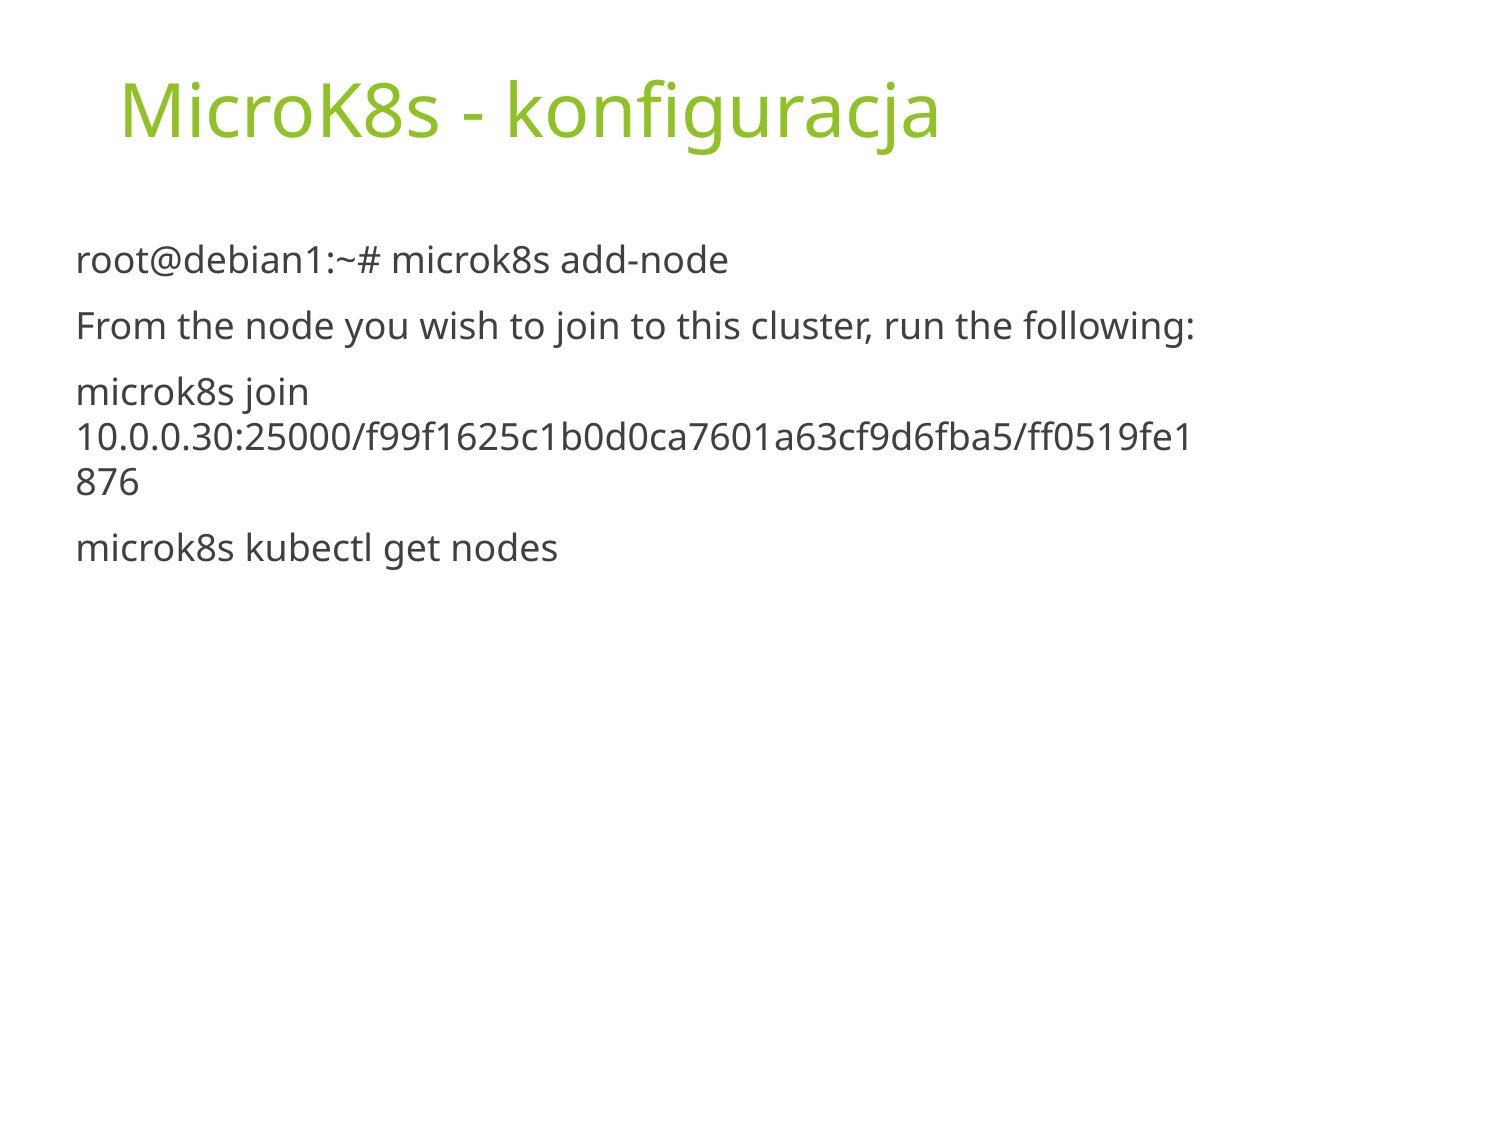

# MicroK8s - konfiguracja
root@debian1:~# microk8s add-node
From the node you wish to join to this cluster, run the following:
microk8s join 10.0.0.30:25000/f99f1625c1b0d0ca7601a63cf9d6fba5/ff0519fe1876
microk8s kubectl get nodes